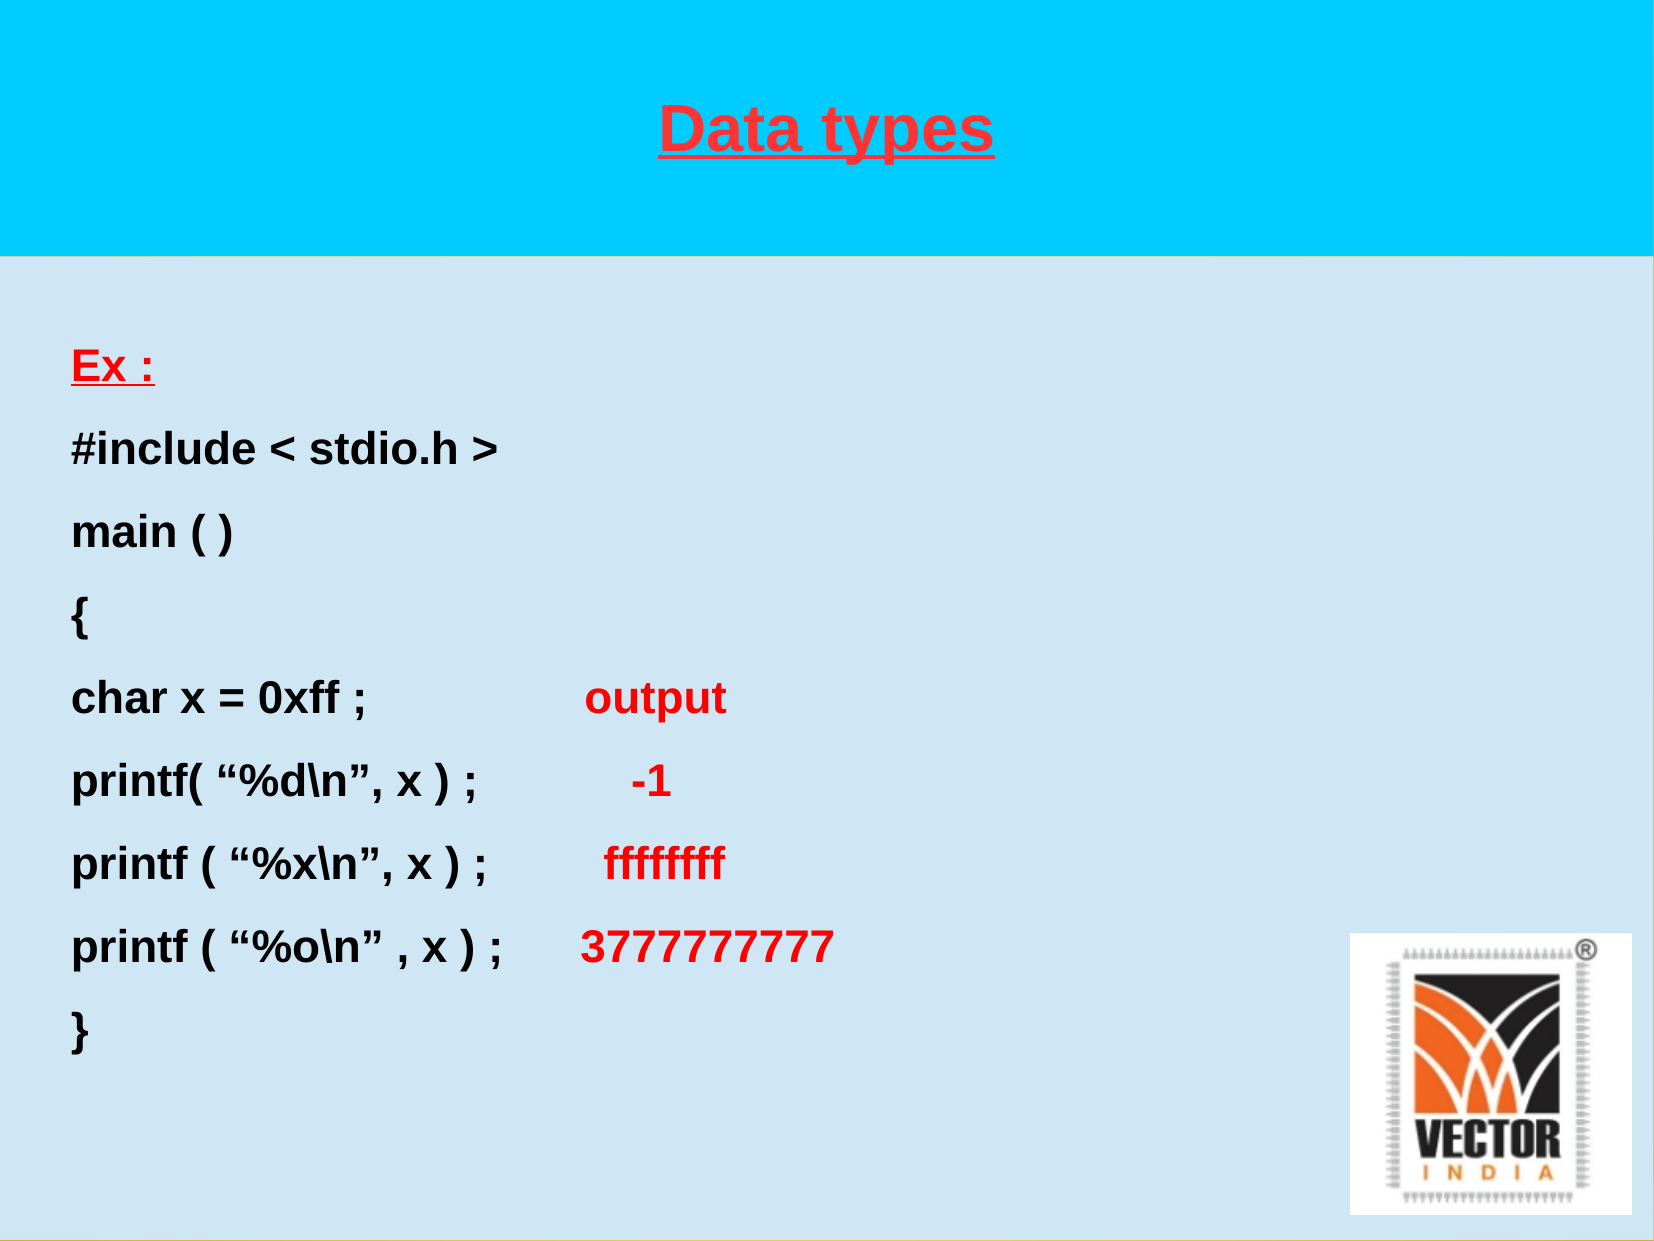

# Data types
Ex :
#include < stdio.h >
main ( )
{
char x = 0xff ; output
printf( “%d\n”, x ) ; -1
printf ( “%x\n”, x ) ; ffffffff
printf ( “%o\n” , x ) ; 3777777777
}